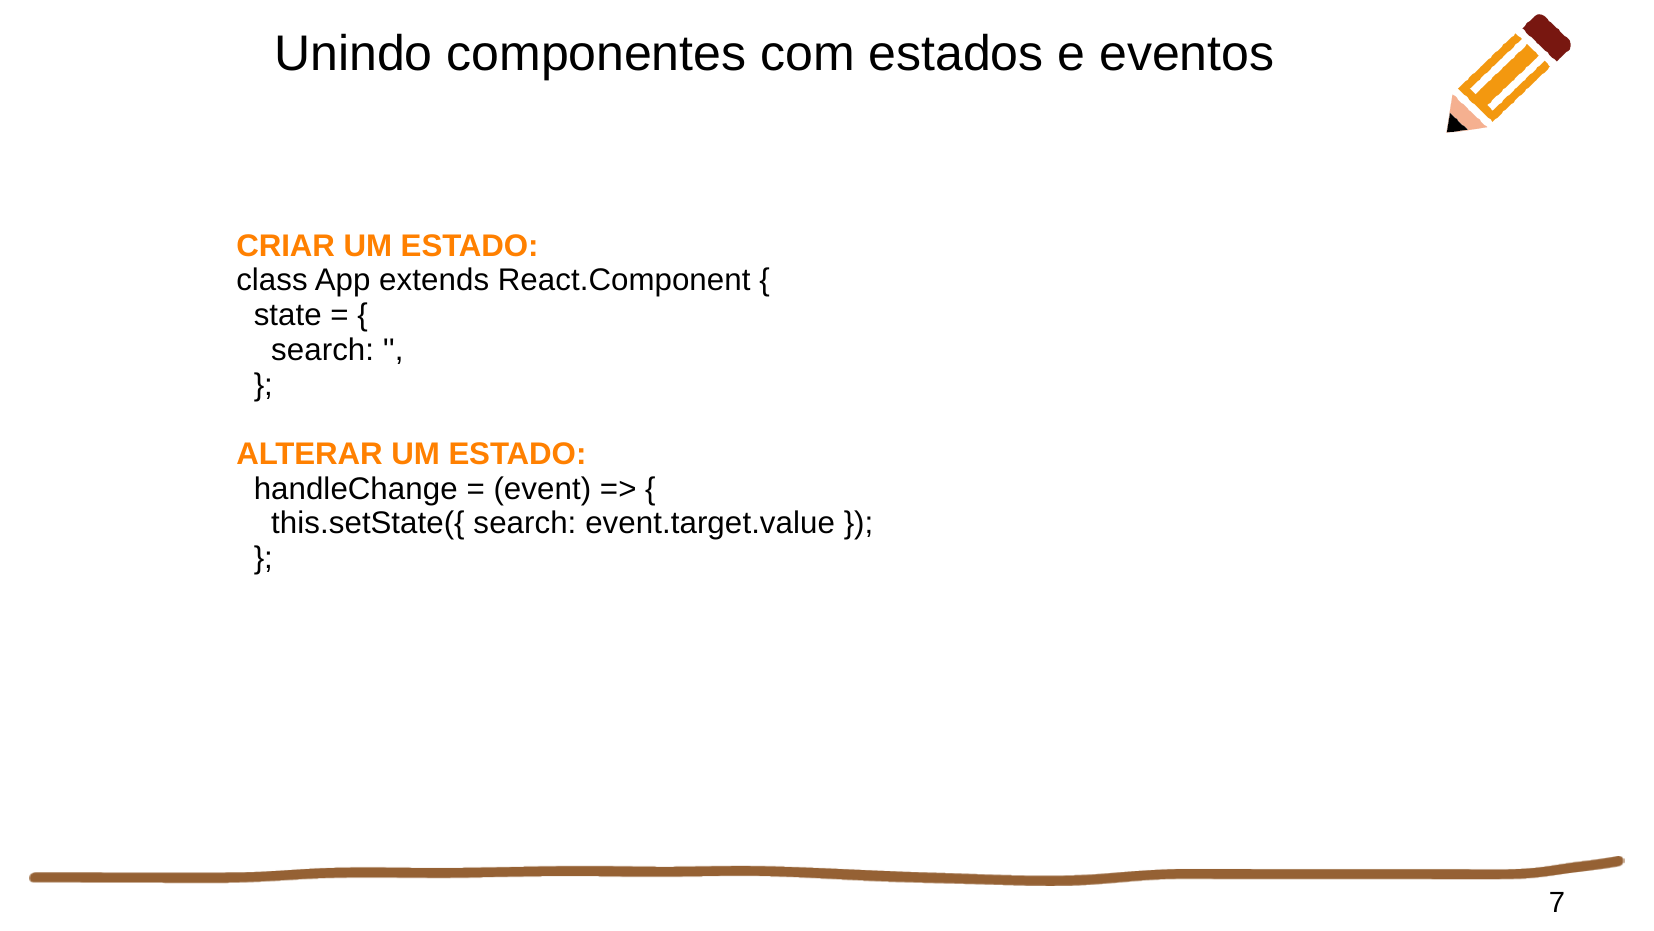

# Unindo componentes com estados e eventos
CRIAR UM ESTADO:
class App extends React.Component {
 state = {
 search: '',
 };
ALTERAR UM ESTADO:
 handleChange = (event) => {
 this.setState({ search: event.target.value });
 };
7